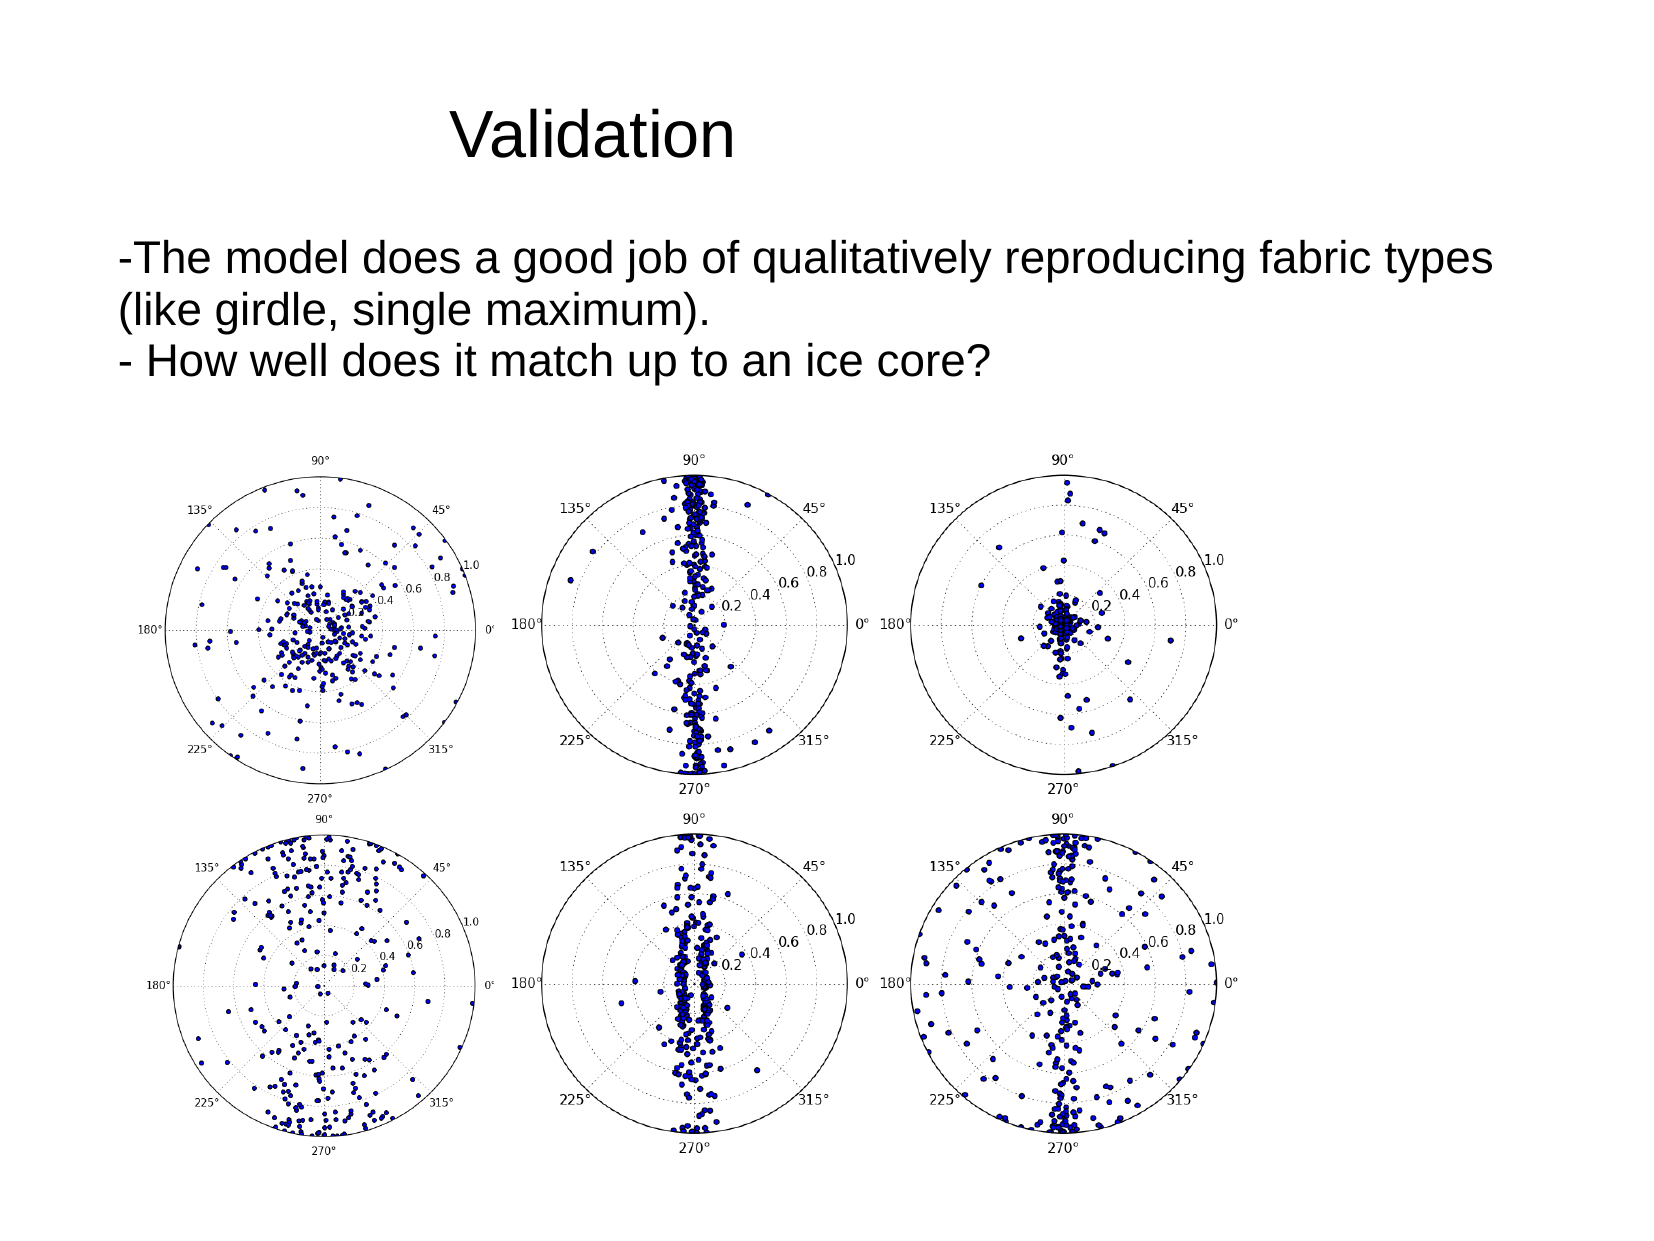

Validation
-The model does a good job of qualitatively reproducing fabric types
(like girdle, single maximum).
- How well does it match up to an ice core?